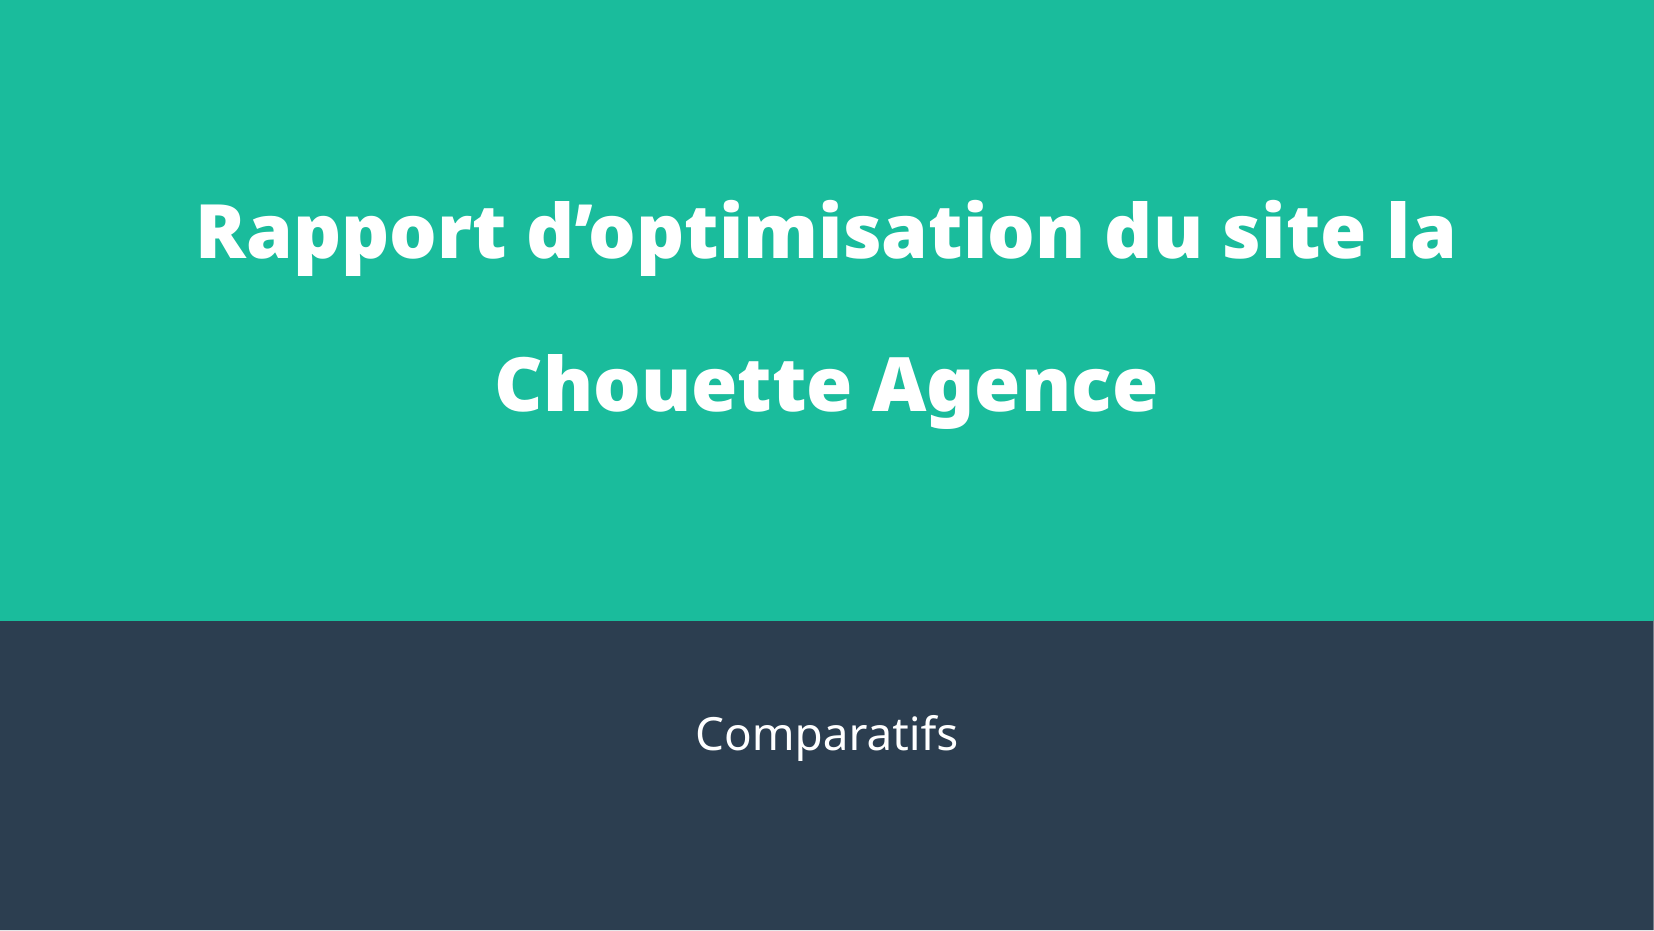

# Rapport d’optimisation du site la Chouette Agence
Comparatifs